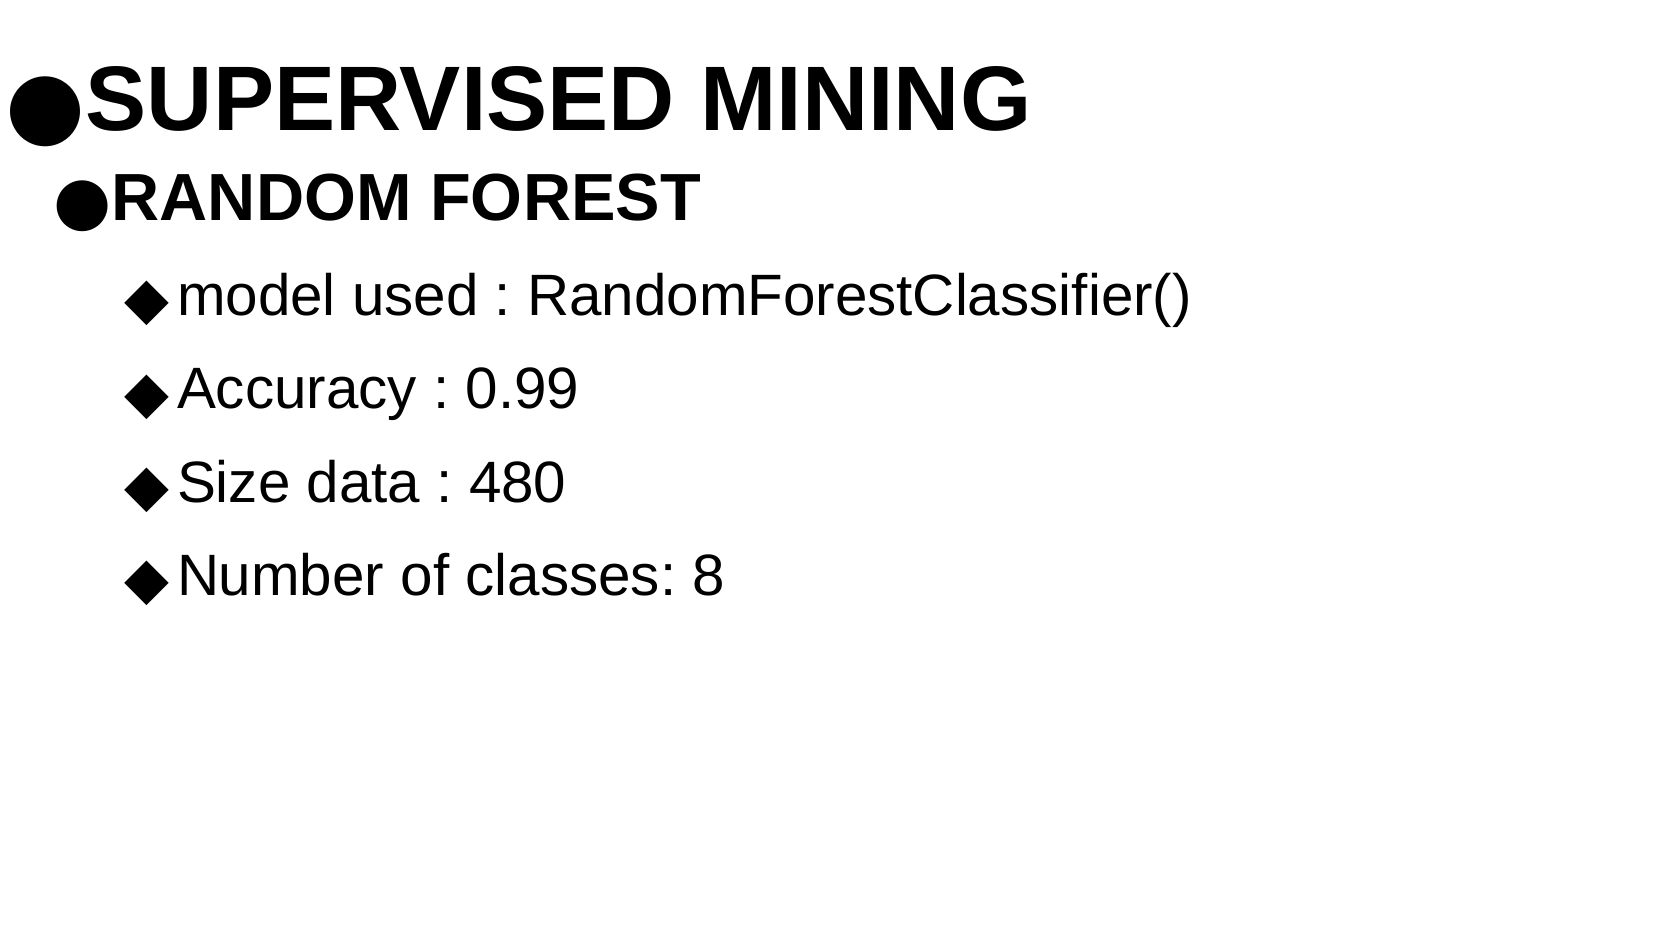

SUPERVISED MINING
RANDOM FOREST
model used : RandomForestClassifier()
Accuracy : 0.99
Size data : 480
Number of classes: 8